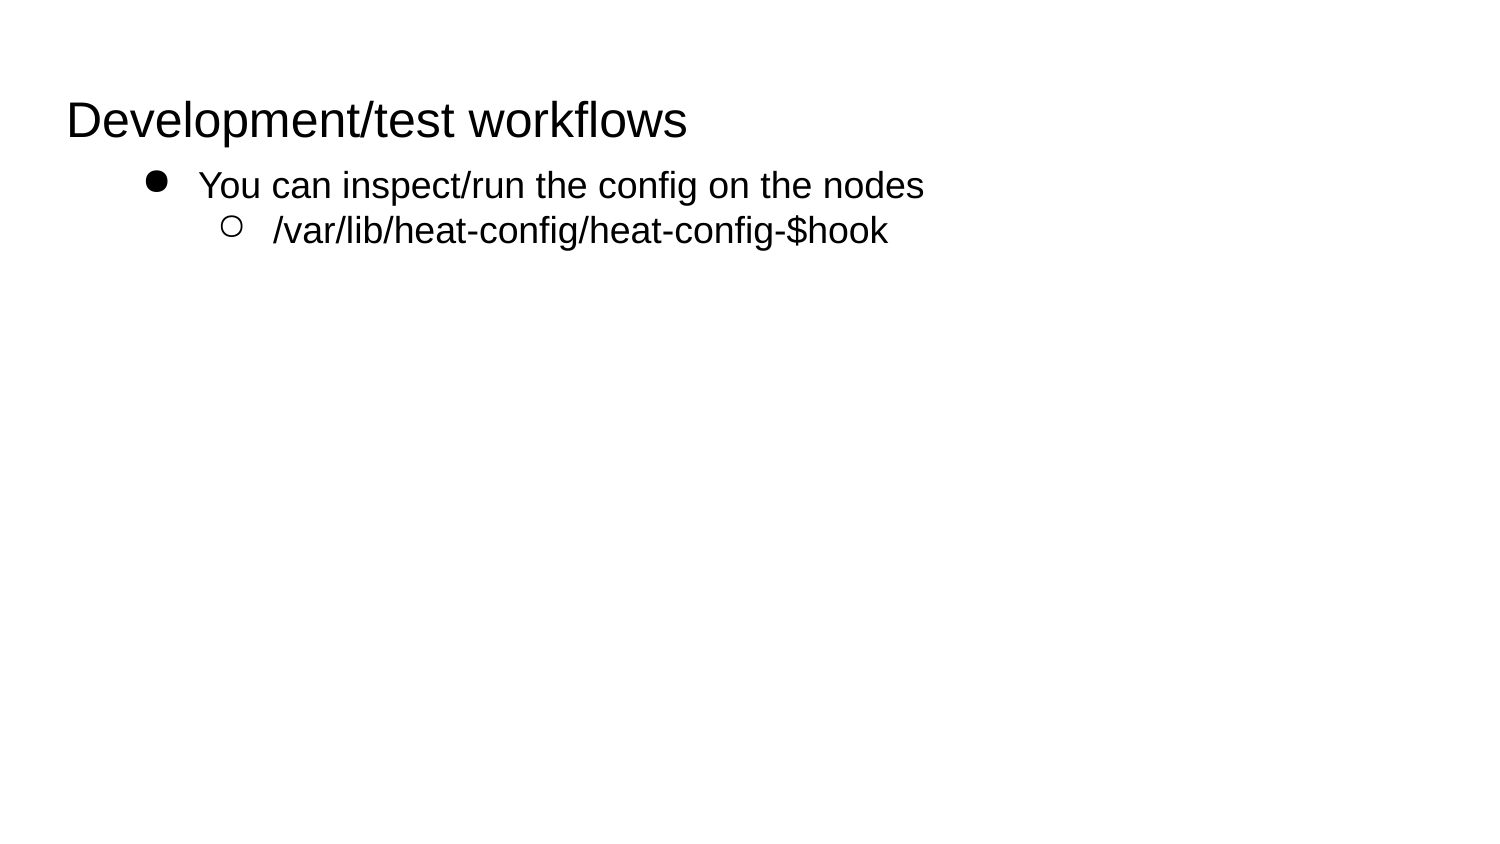

Development/test workflows
You can inspect/run the config on the nodes
/var/lib/heat-config/heat-config-$hook
#